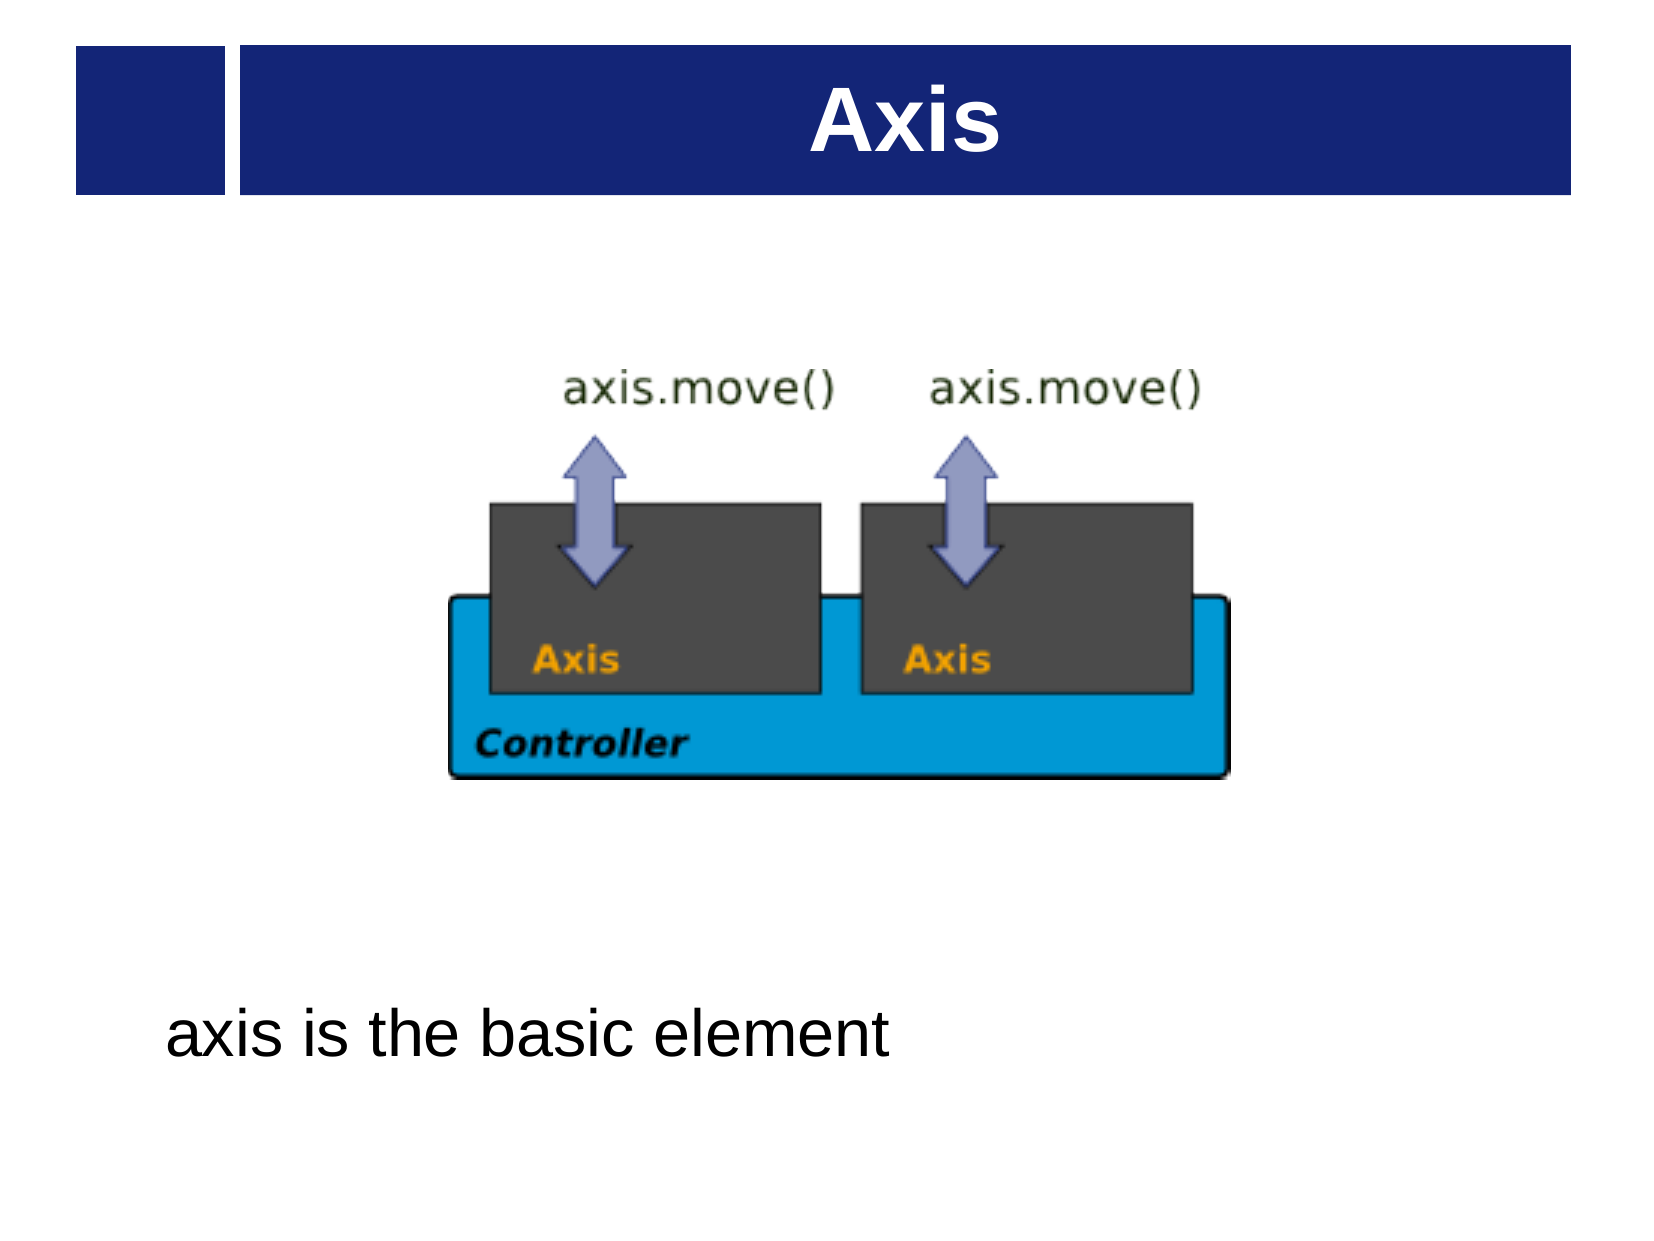

# Axis
axis is the basic element